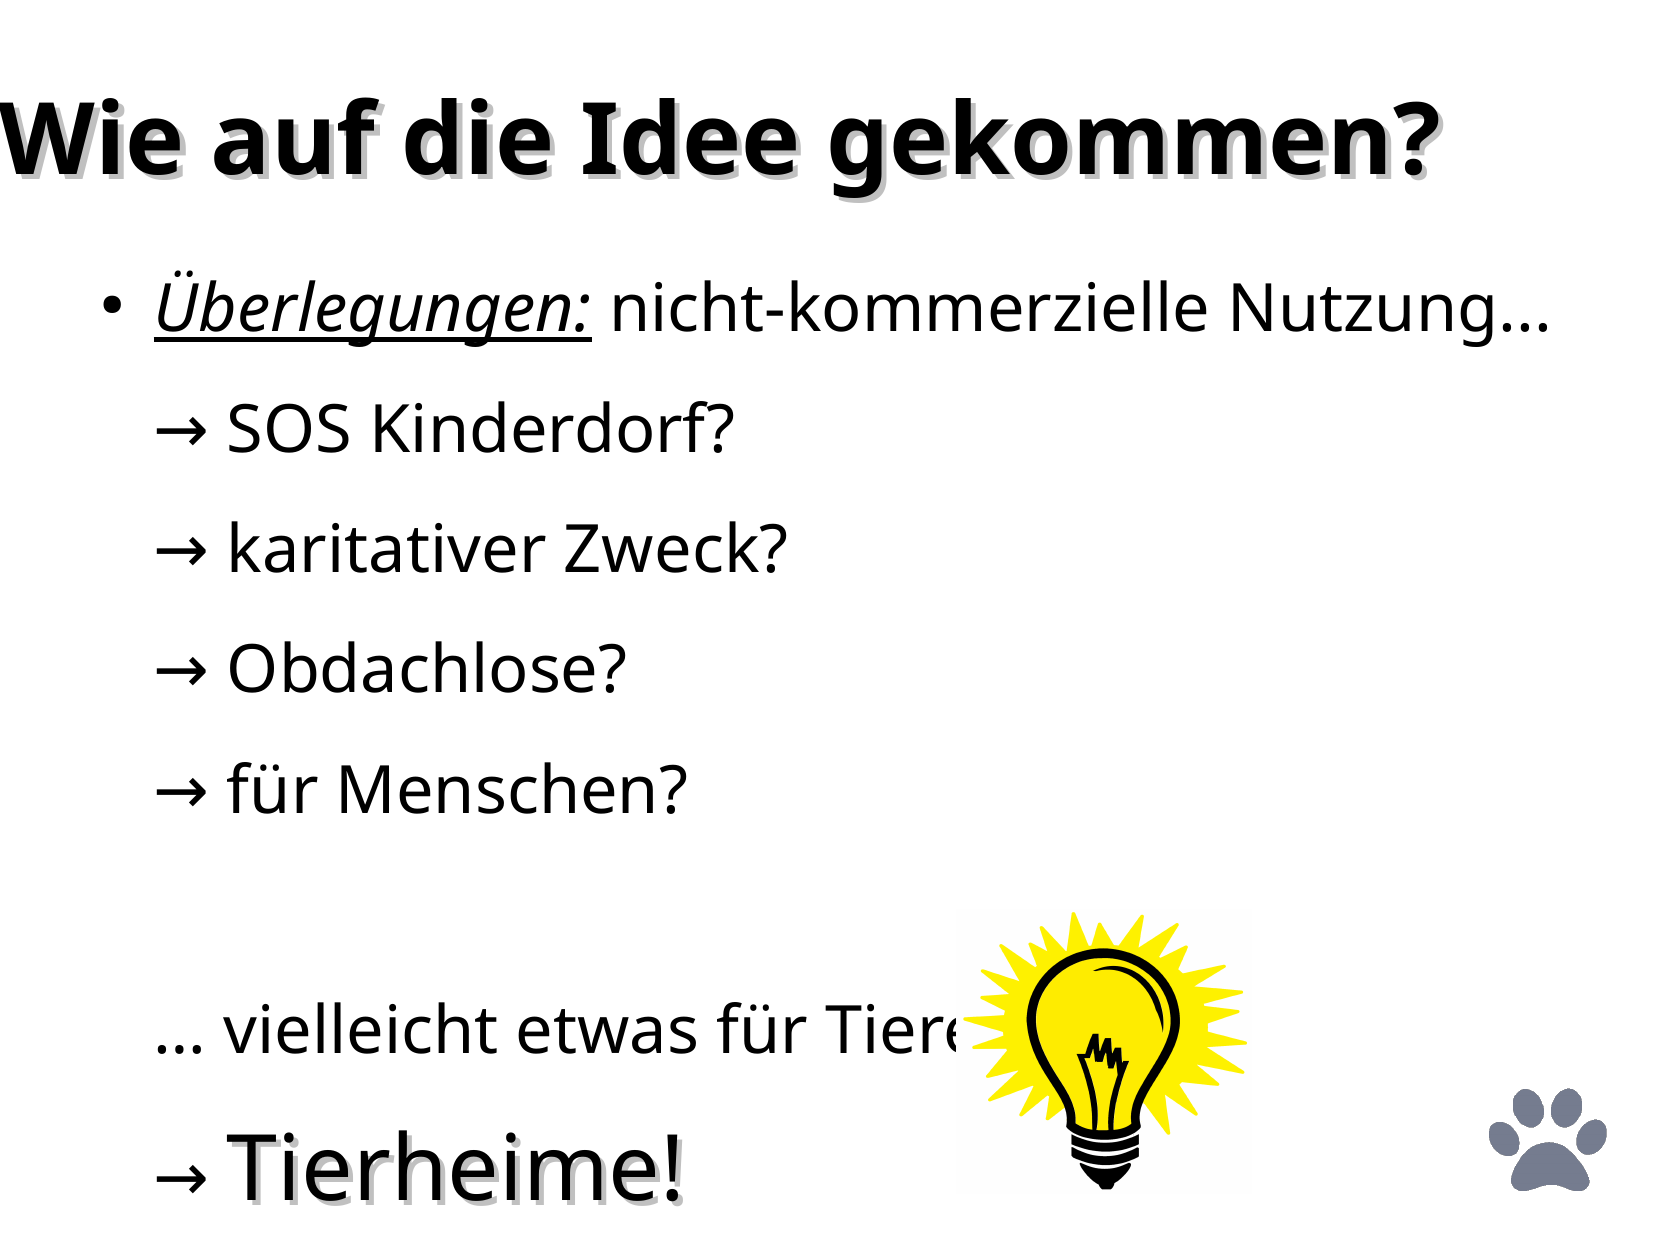

Wie auf die Idee gekommen?
# Überlegungen: nicht-kommerzielle Nutzung...
→ SOS Kinderdorf?
→ karitativer Zweck?
→ Obdachlose?
→ für Menschen?
… vielleicht etwas für Tiere?
→ Tierheime!